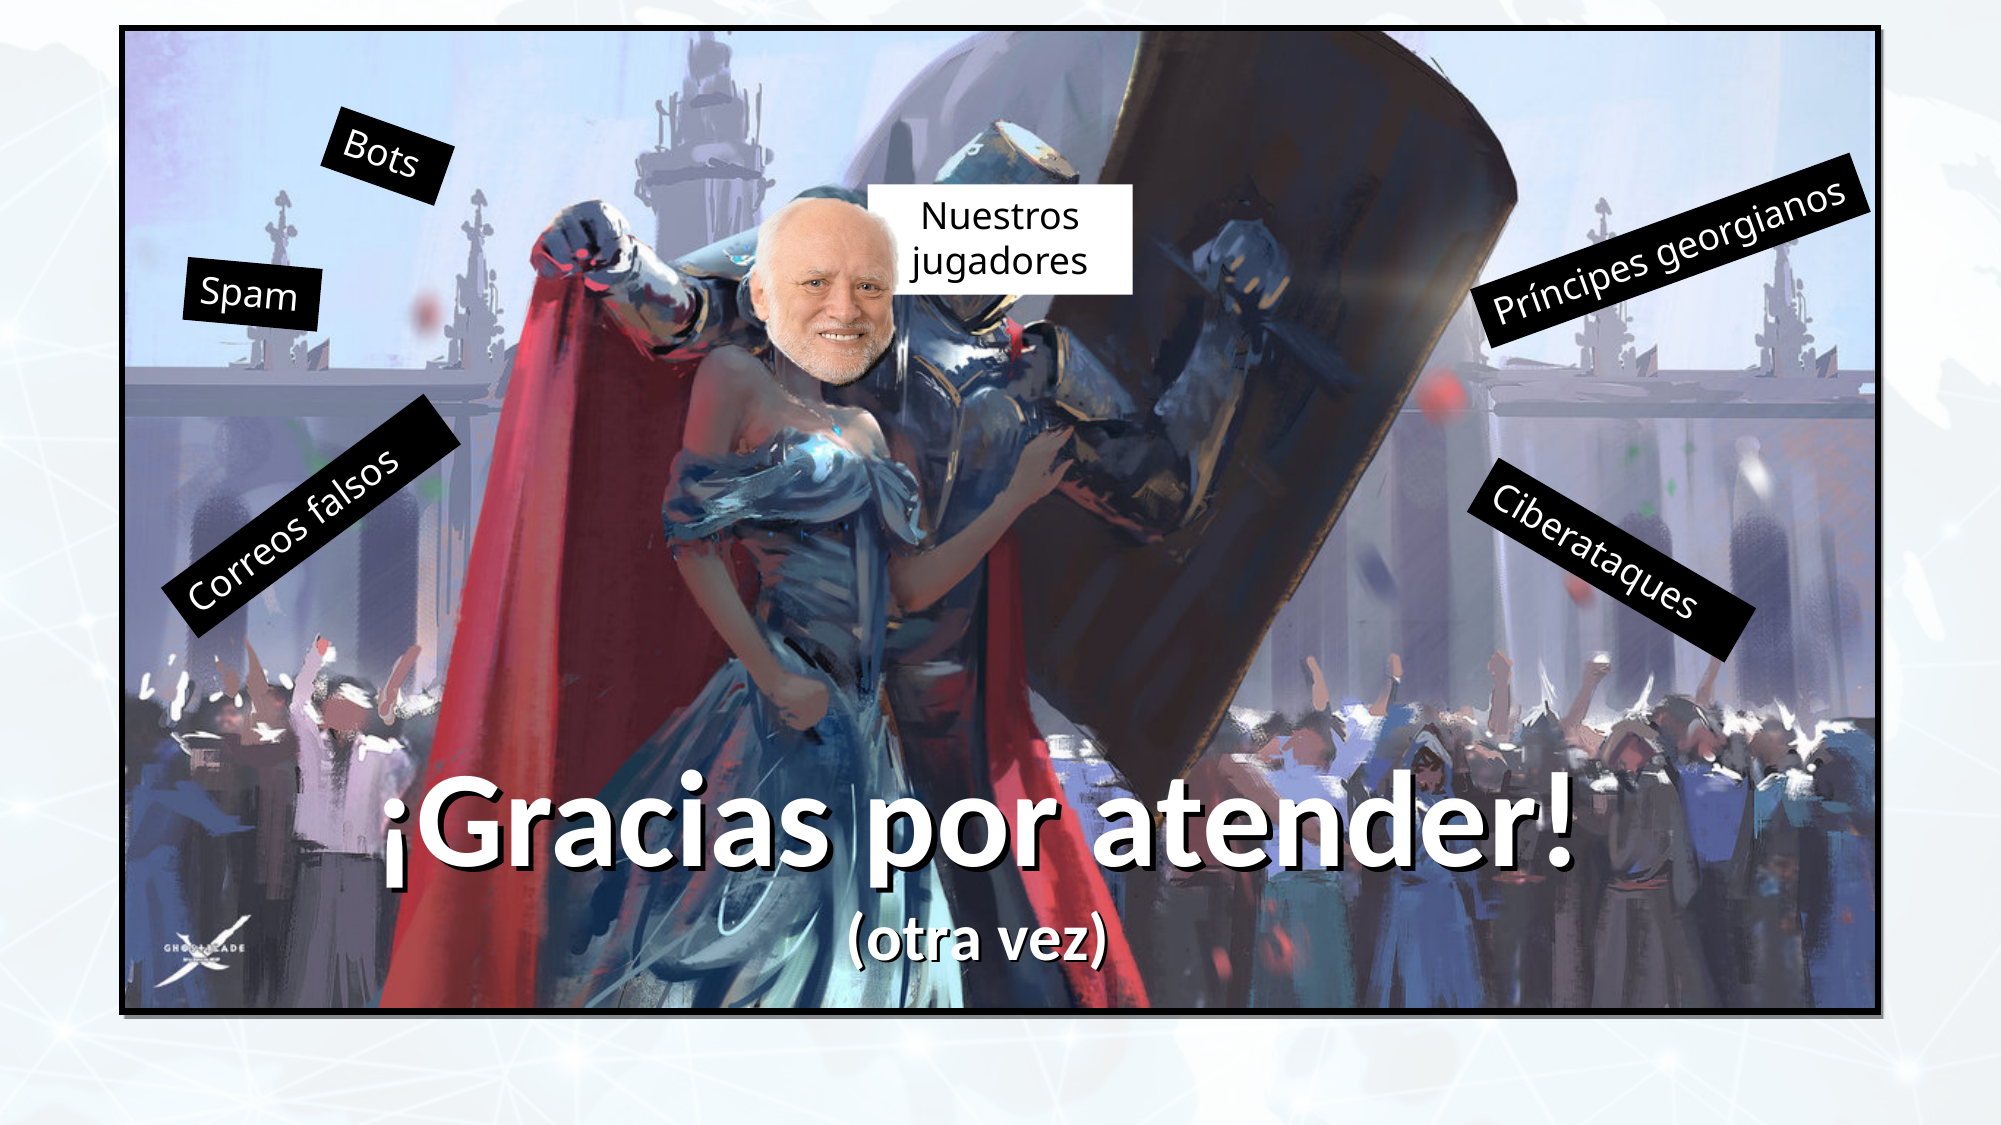

Bots
Nuestros
jugadores
Príncipes georgianos
Spam
Correos falsos
Ciberataques
¡Gracias por atender!
(otra vez)